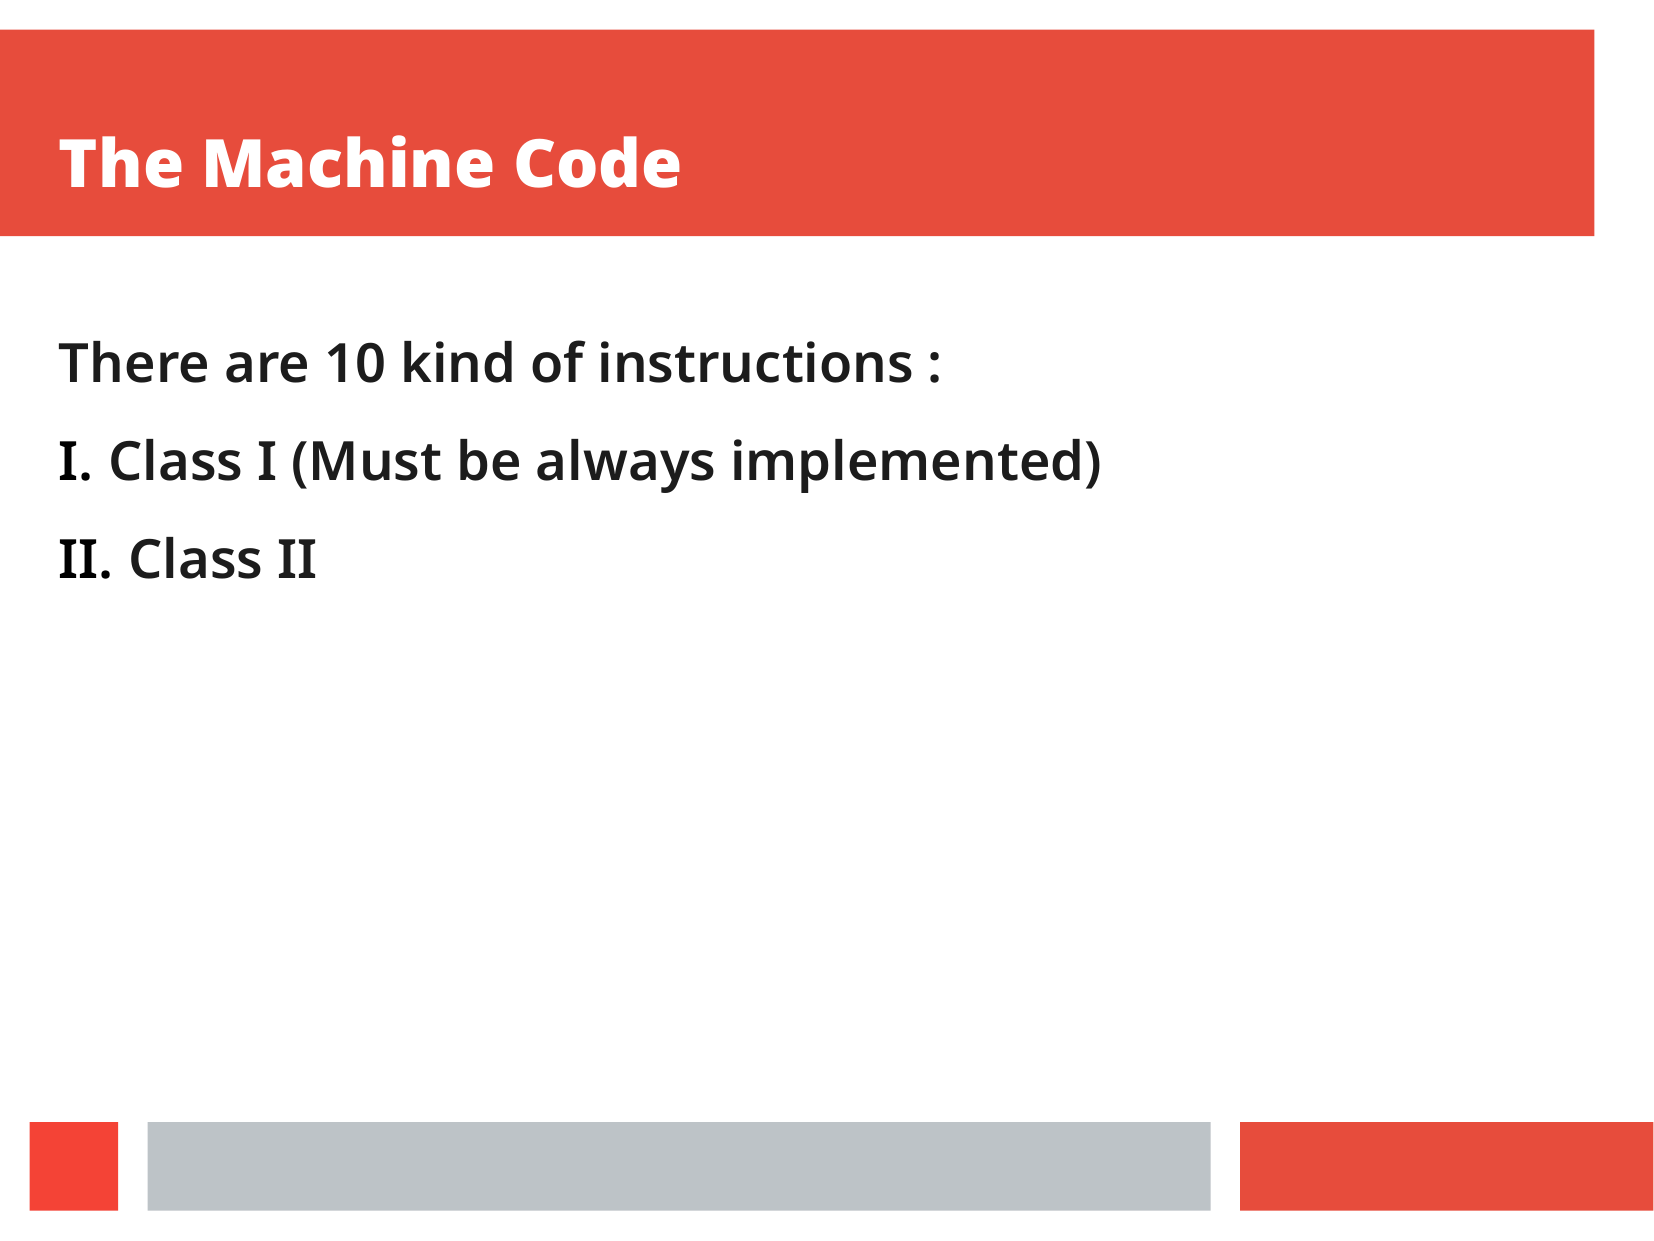

# The Machine Code
There are 10 kind of instructions :
 Class I (Must be always implemented)
 Class II